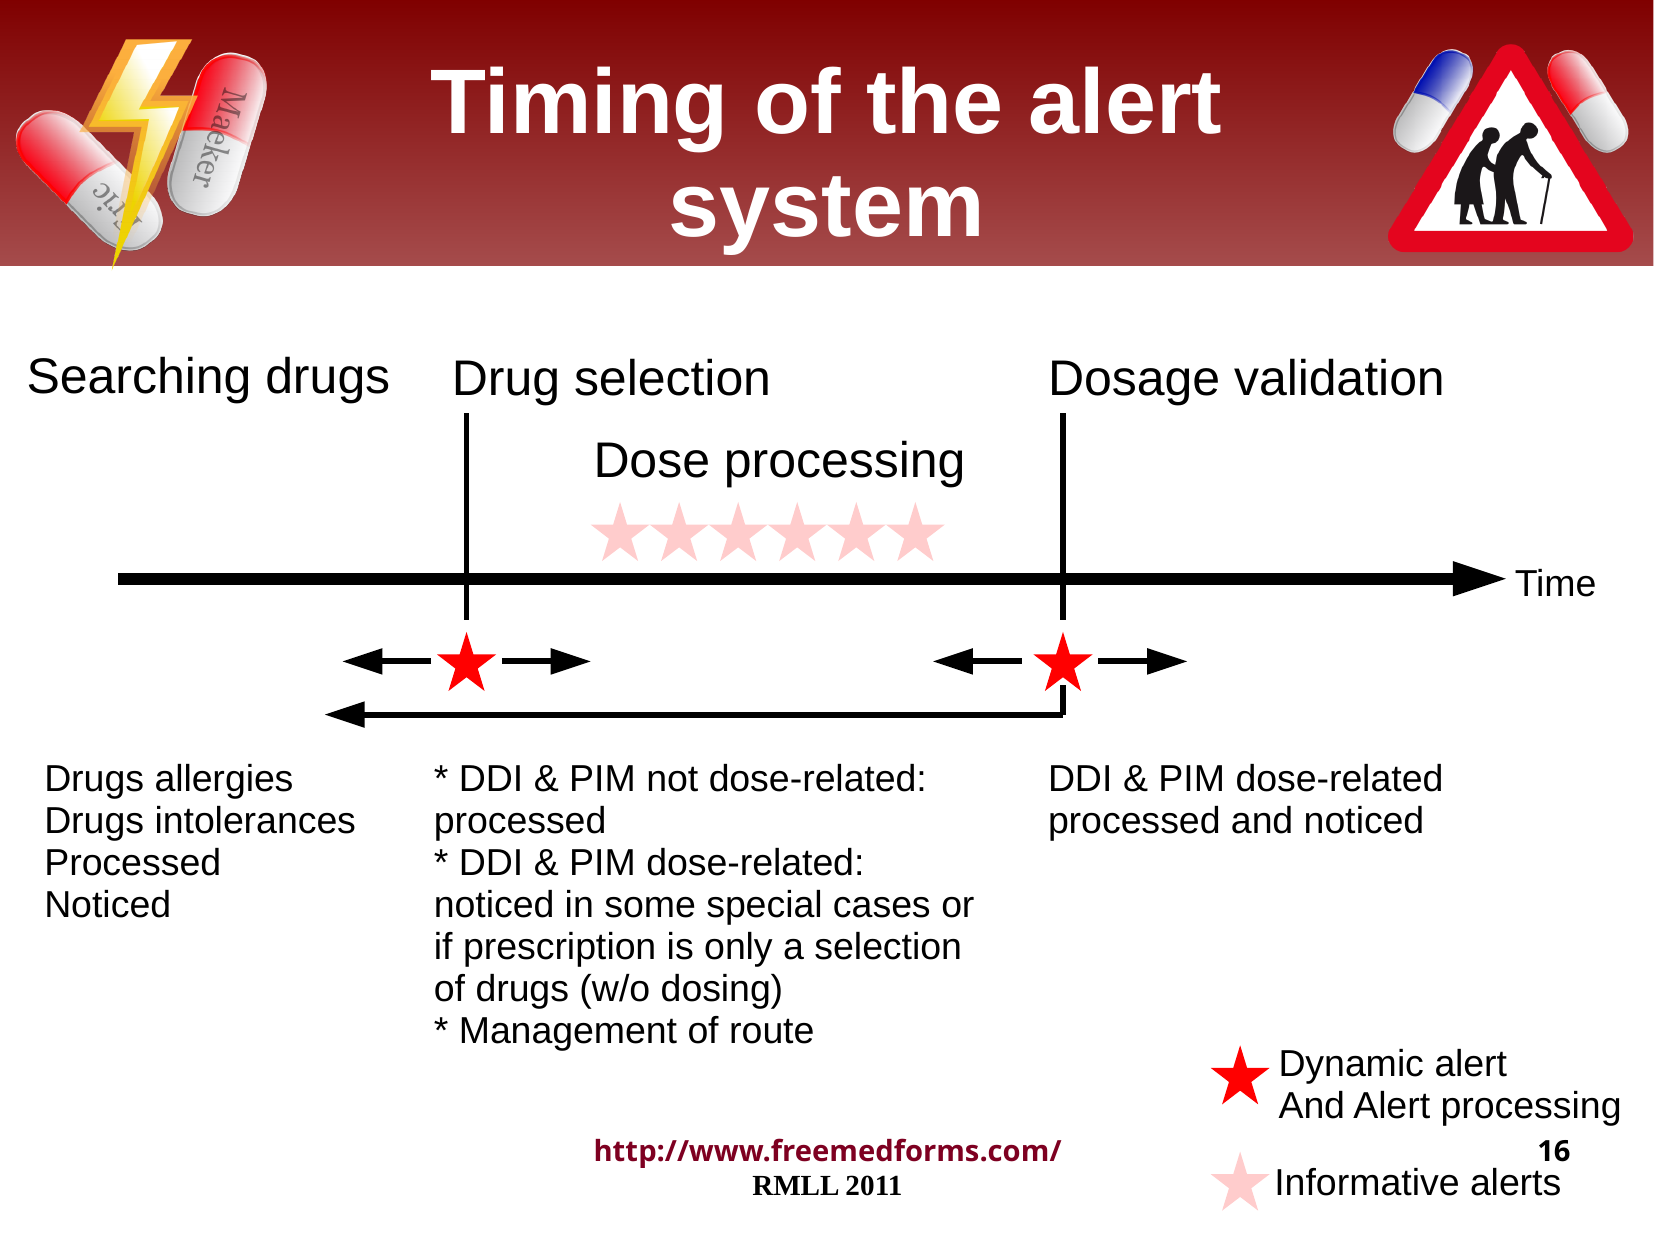

# Timing of the alert system
Searching drugs
Drug selection
Dosage validation
Dose processing
Time
Drugs allergies
Drugs intolerances
Processed
Noticed
* DDI & PIM not dose-related: processed
* DDI & PIM dose-related: noticed in some special cases or if prescription is only a selection of drugs (w/o dosing)
* Management of route
DDI & PIM dose-related
processed and noticed
Dynamic alert
And Alert processing
16
Informative alerts